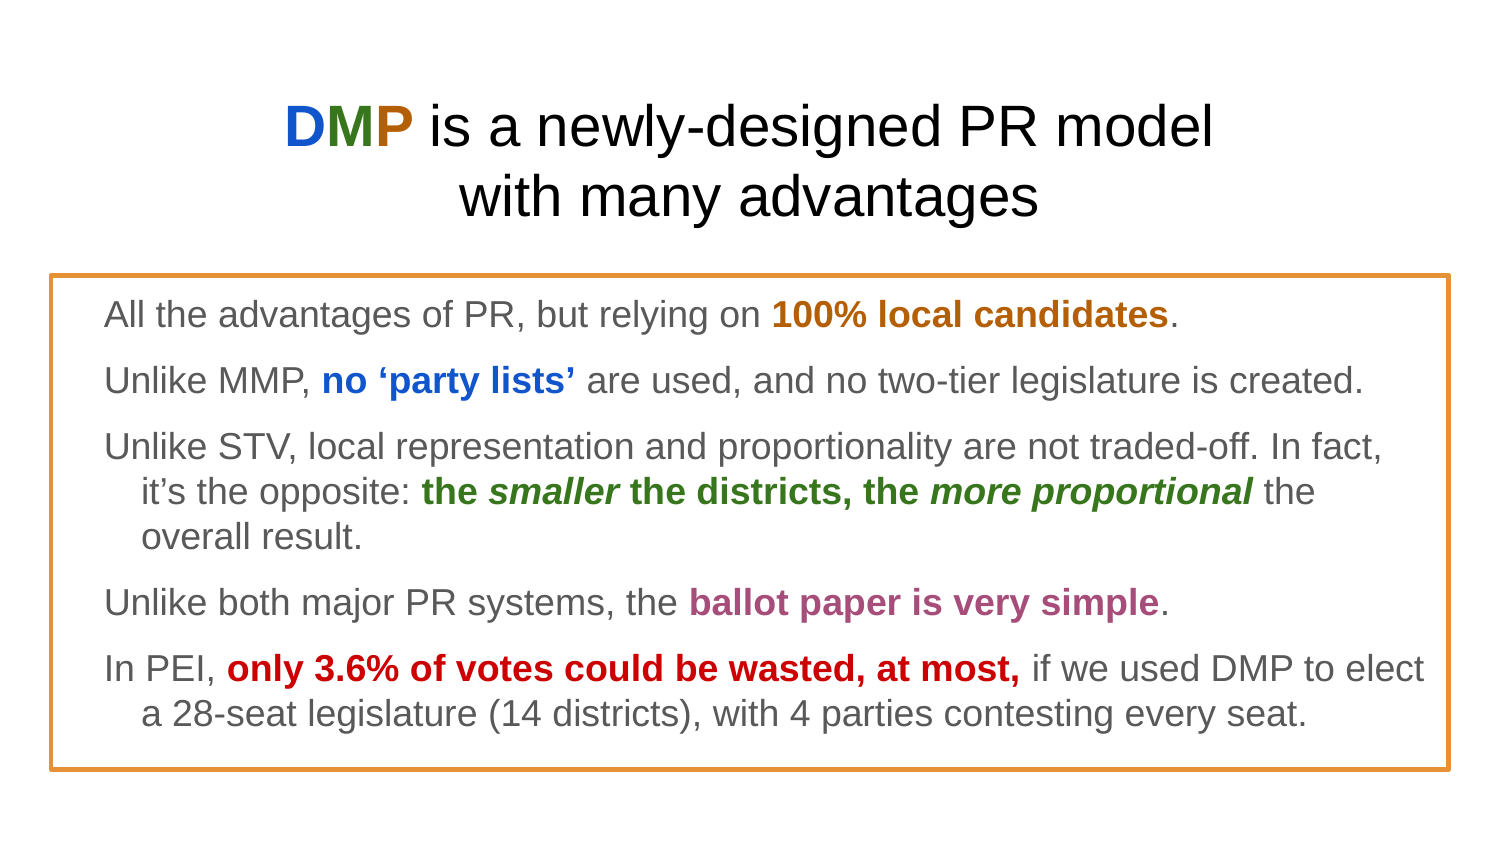

# DMP is a newly-designed PR model with many advantages
All the advantages of PR, but relying on 100% local candidates.
Unlike MMP, no ‘party lists’ are used, and no two-tier legislature is created.
Unlike STV, local representation and proportionality are not traded-off. In fact, it’s the opposite: the smaller the districts, the more proportional the overall result.
Unlike both major PR systems, the ballot paper is very simple.
In PEI, only 3.6% of votes could be wasted, at most, if we used DMP to elect a 28-seat legislature (14 districts), with 4 parties contesting every seat.